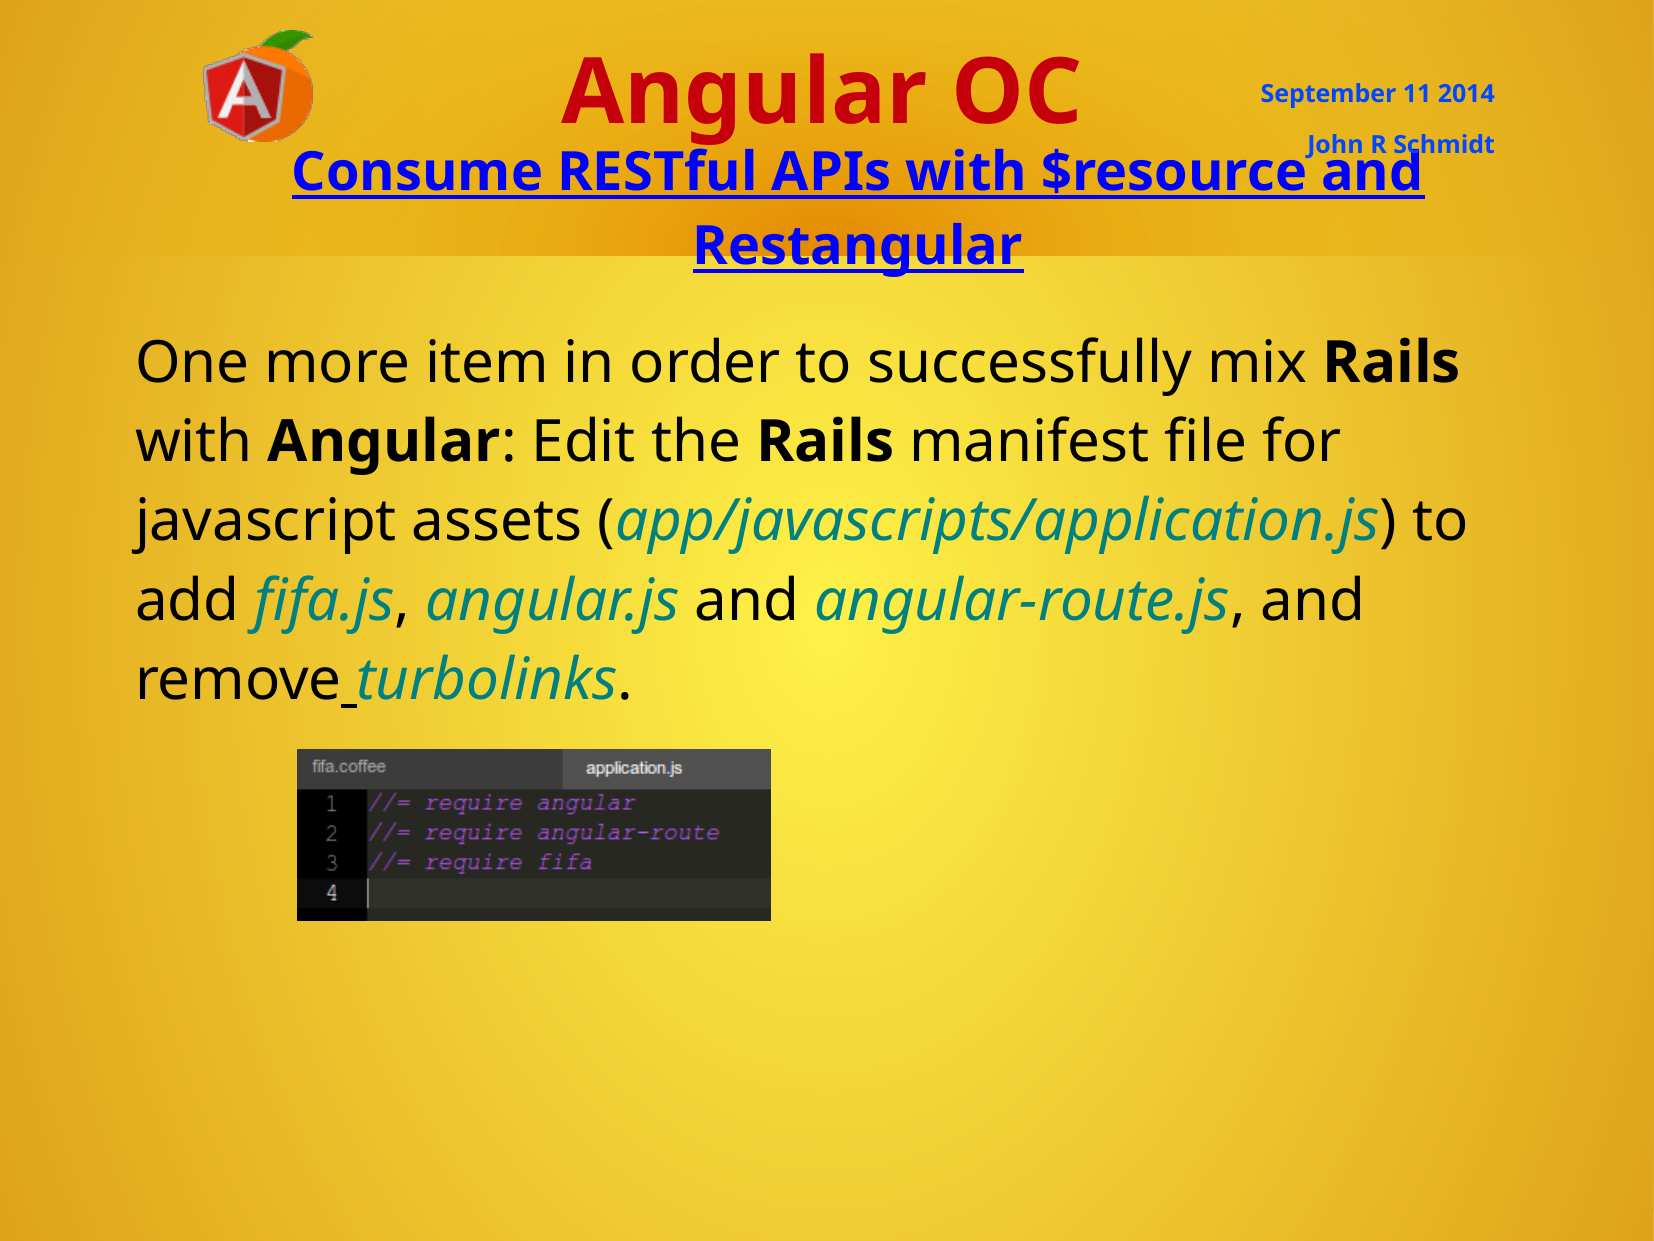

# Angular OC
September 11 2014
John R Schmidt
Consume RESTful APIs with $resource and Restangular
One more item in order to successfully mix Rails with Angular: Edit the Rails manifest file for javascript assets (app/javascripts/application.js) to add fifa.js, angular.js and angular-route.js, and remove turbolinks.